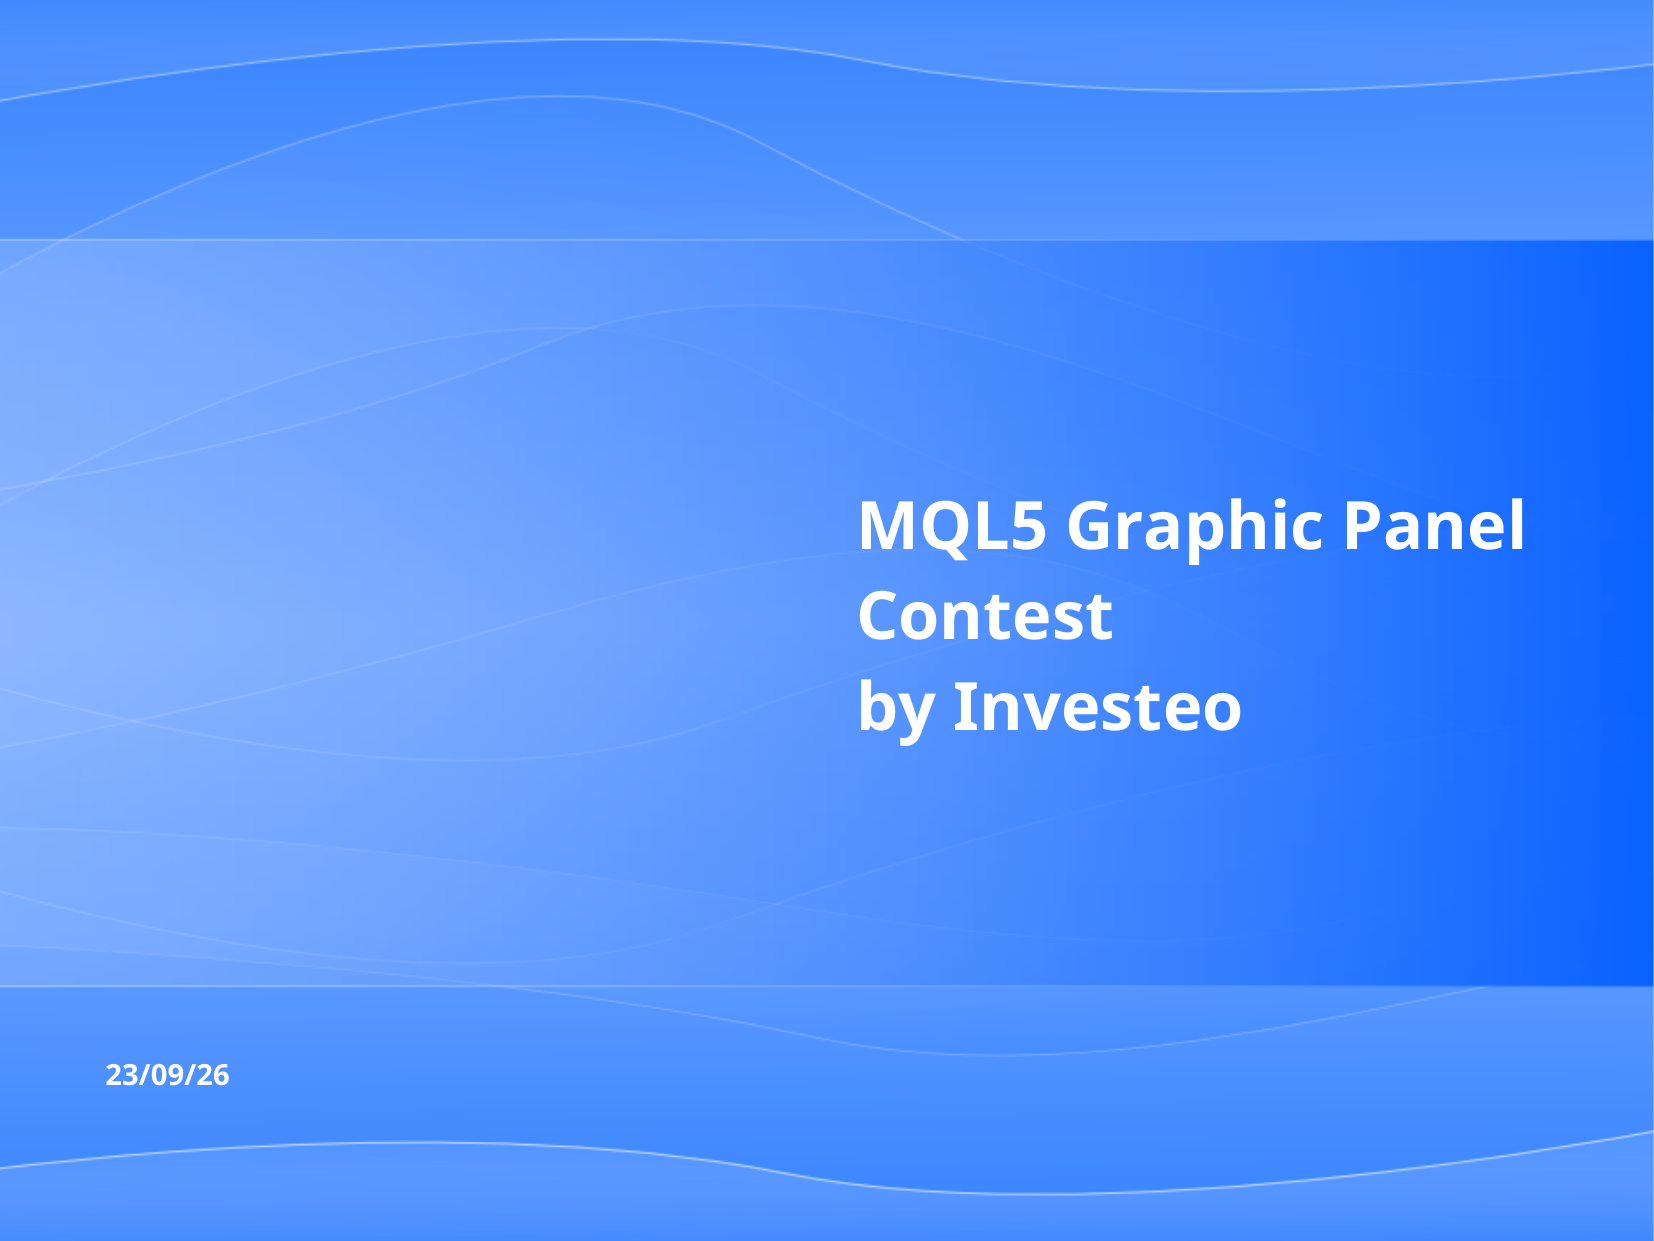

# MQL5 Graphic Panel Contest by Investeo